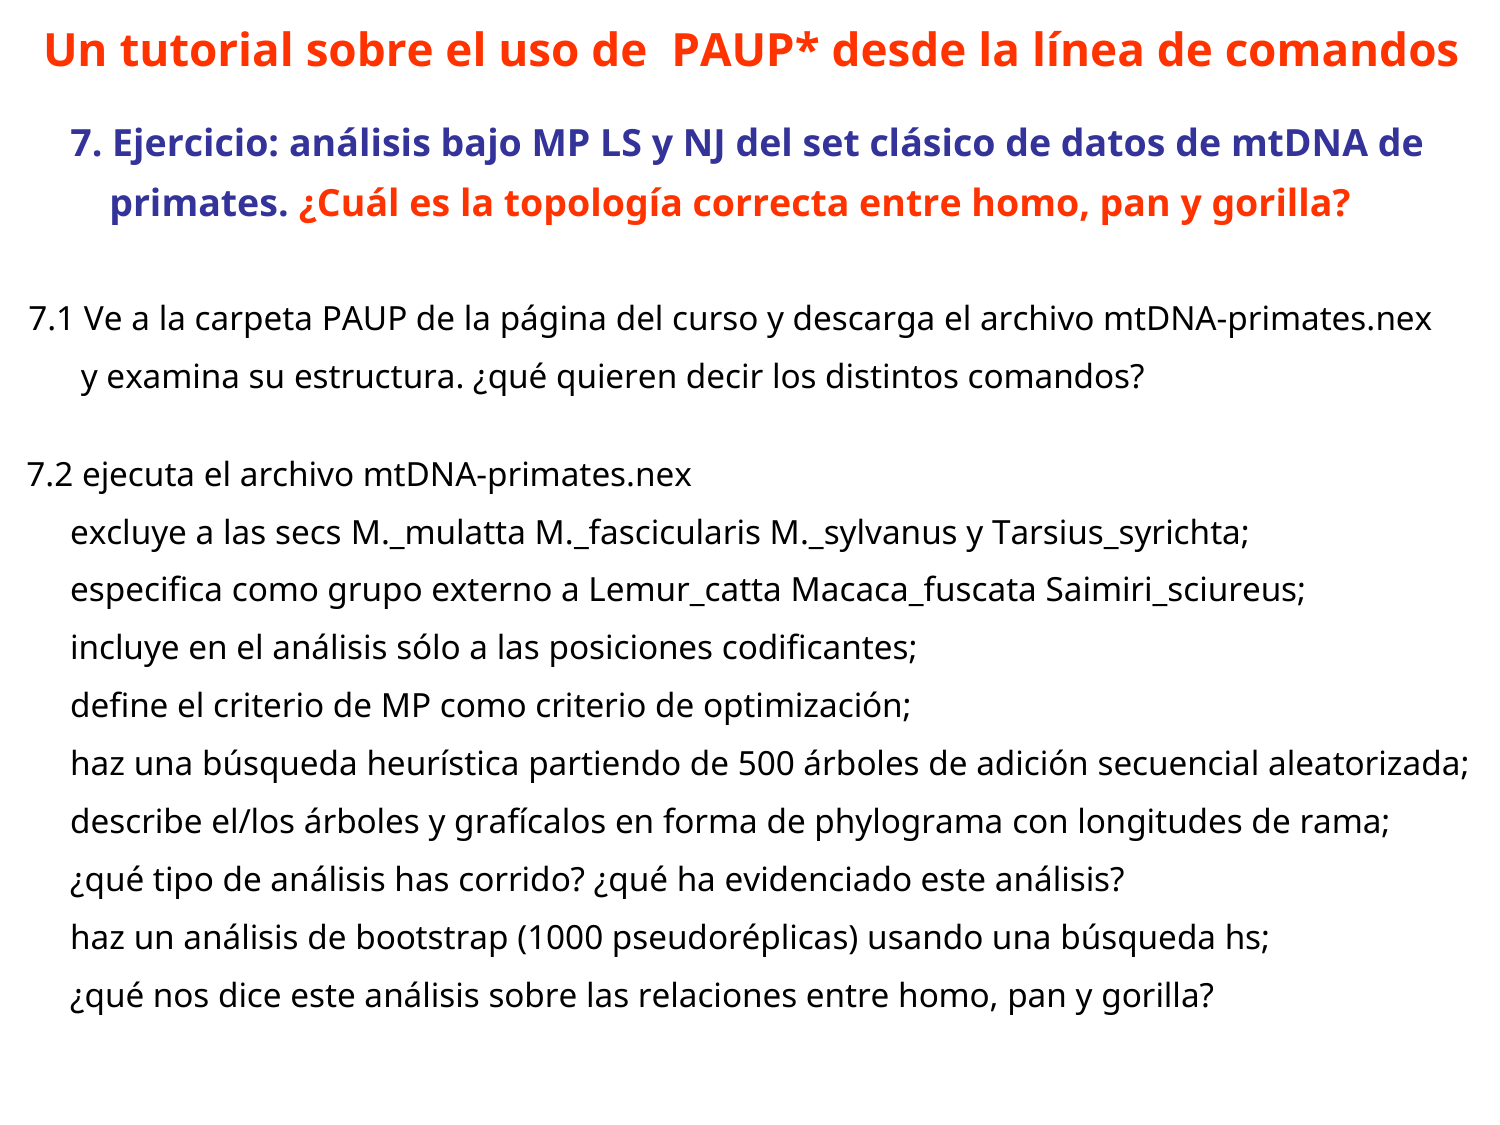

Un tutorial sobre el uso de PAUP* desde la línea de comandos
7. Ejercicio: análisis bajo MP LS y NJ del set clásico de datos de mtDNA de
 primates. ¿Cuál es la topología correcta entre homo, pan y gorilla?
7.1 Ve a la carpeta PAUP de la página del curso y descarga el archivo mtDNA-primates.nex
 y examina su estructura. ¿qué quieren decir los distintos comandos?
7.2 ejecuta el archivo mtDNA-primates.nex
 excluye a las secs M._mulatta M._fascicularis M._sylvanus y Tarsius_syrichta;
 especifica como grupo externo a Lemur_catta Macaca_fuscata Saimiri_sciureus;
 incluye en el análisis sólo a las posiciones codificantes;
 define el criterio de MP como criterio de optimización;
 haz una búsqueda heurística partiendo de 500 árboles de adición secuencial aleatorizada;
 describe el/los árboles y grafícalos en forma de phylograma con longitudes de rama;
 ¿qué tipo de análisis has corrido? ¿qué ha evidenciado este análisis?
 haz un análisis de bootstrap (1000 pseudoréplicas) usando una búsqueda hs;
 ¿qué nos dice este análisis sobre las relaciones entre homo, pan y gorilla?